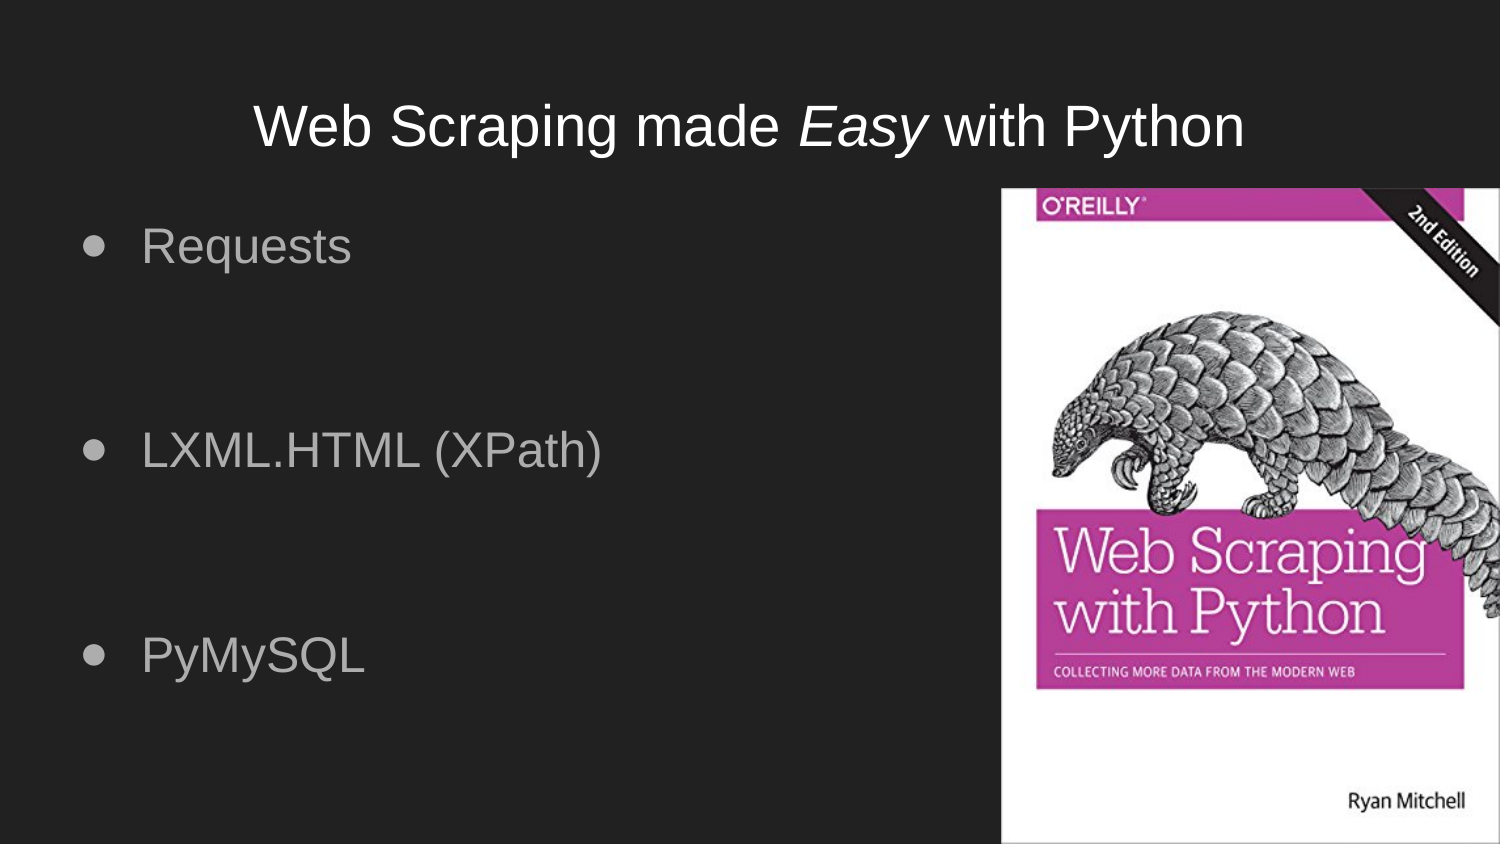

# Web Scraping made Easy with Python
Requests
LXML.HTML (XPath)
PyMySQL